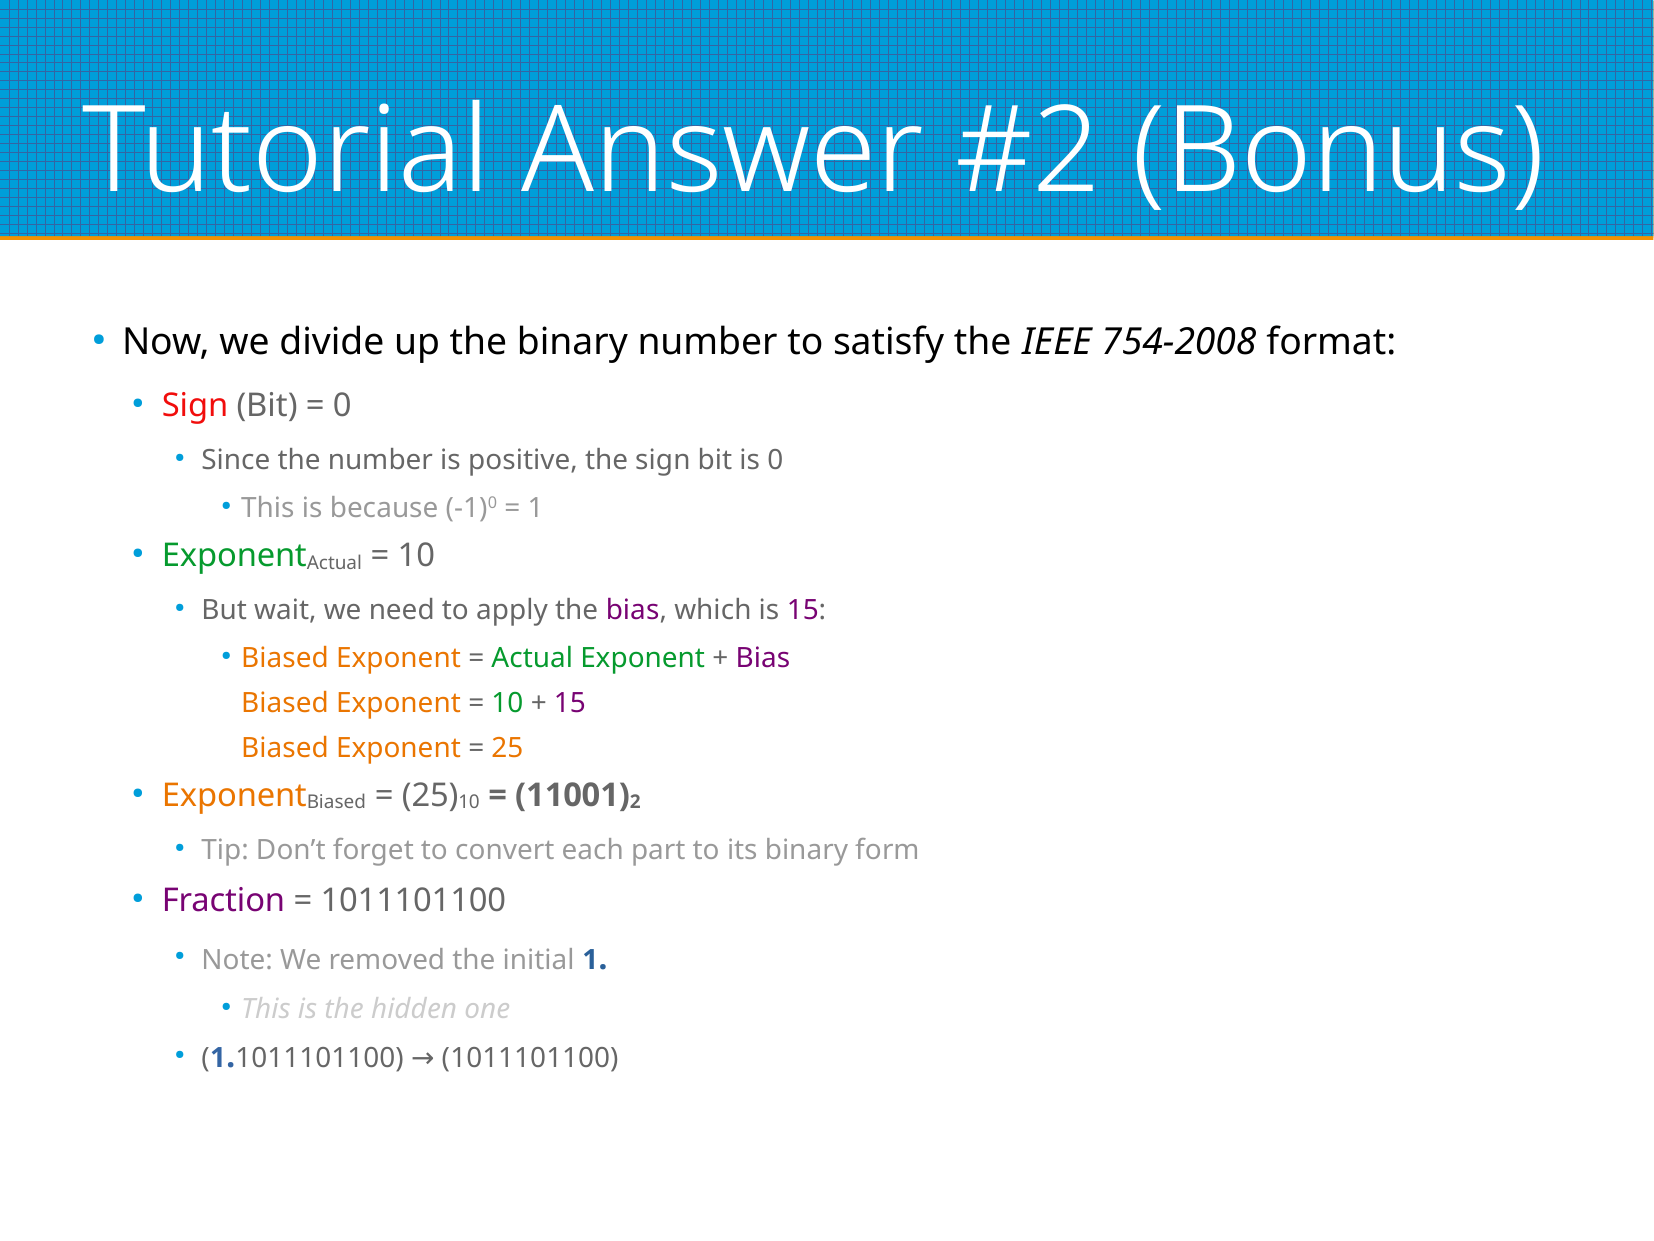

# Tutorial Answer #2 (Bonus)
Now, we divide up the binary number to satisfy the IEEE 754-2008 format:
Sign (Bit) = 0
Since the number is positive, the sign bit is 0
This is because (-1)0 = 1
ExponentActual = 10
But wait, we need to apply the bias, which is 15:
Biased Exponent = Actual Exponent + Bias
Biased Exponent = 10 + 15
Biased Exponent = 25
ExponentBiased = (25)10 = (11001)2
Tip: Don’t forget to convert each part to its binary form
Fraction = 1011101100
Note: We removed the initial 1.
This is the hidden one
(1.1011101100) → (1011101100)